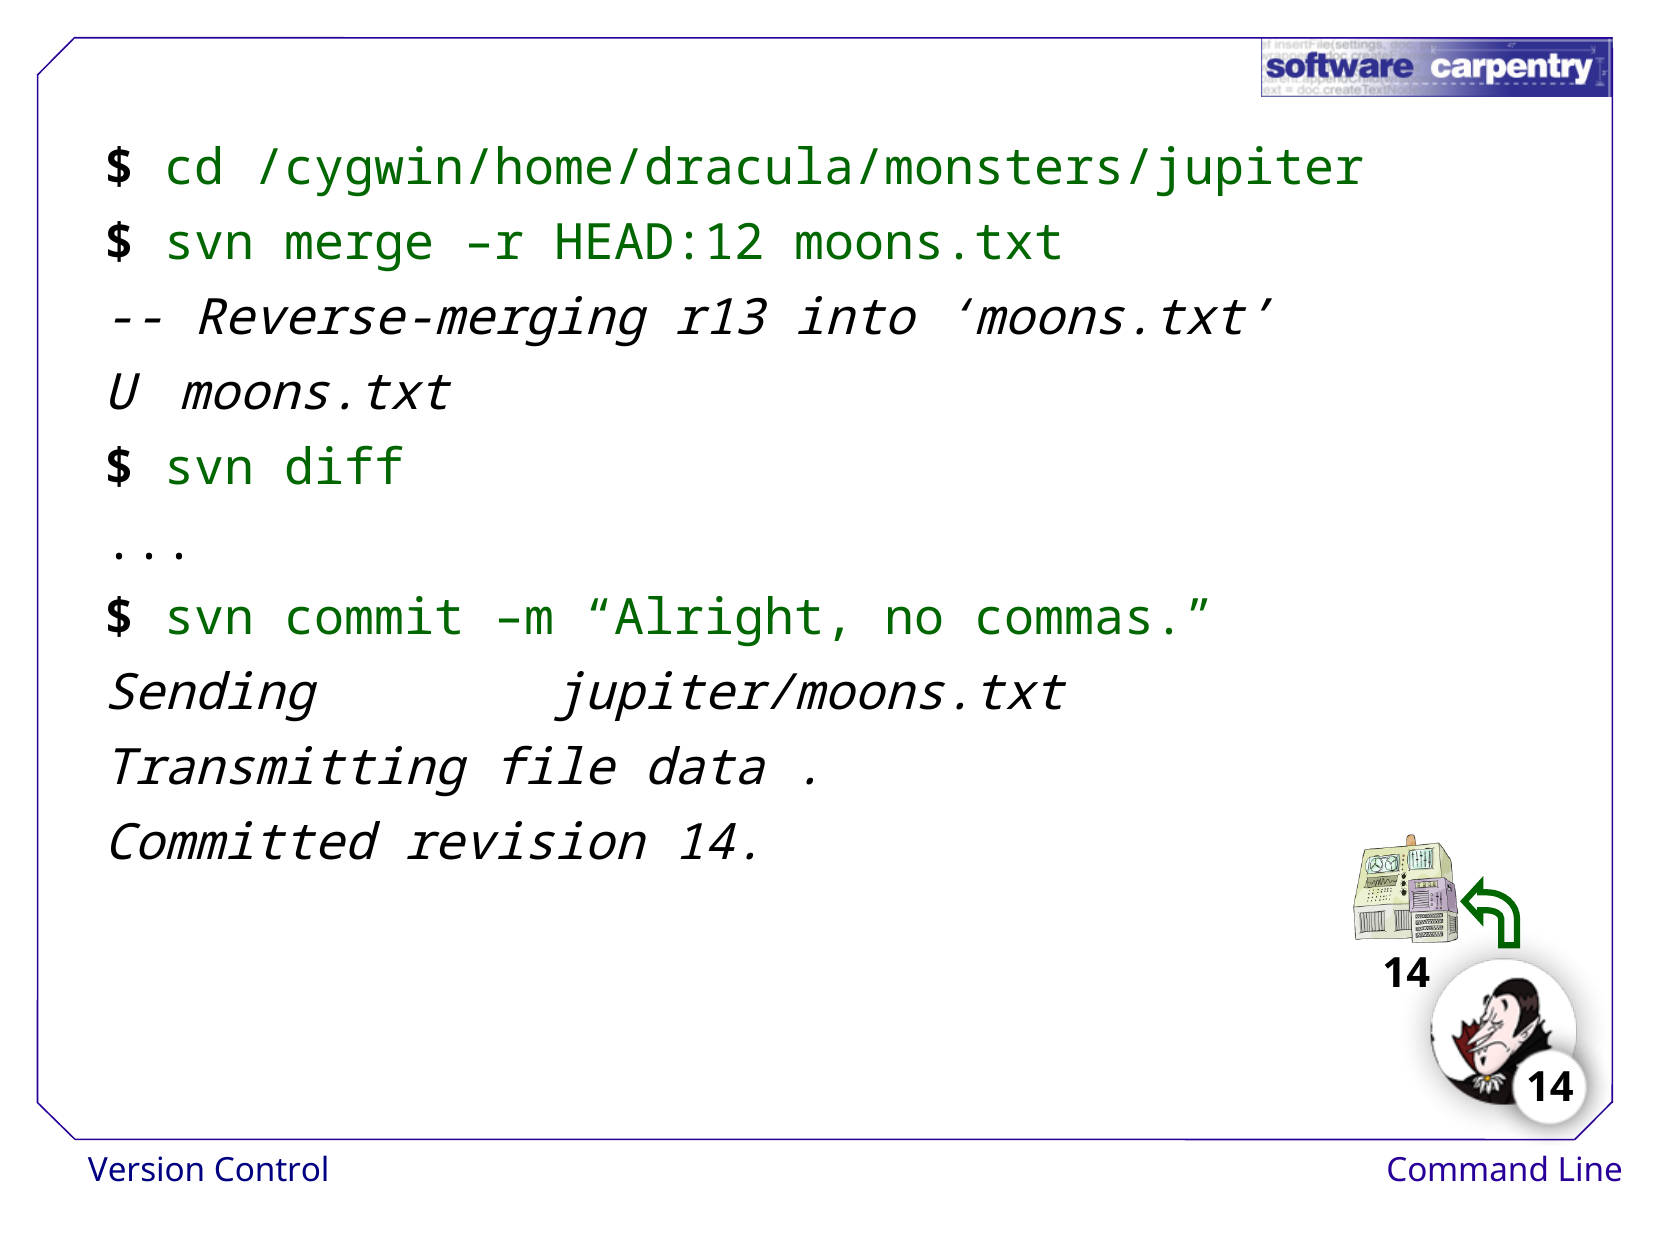

$ cd /cygwin/home/dracula/monsters/jupiter
$ svn merge –r HEAD:12 moons.txt
-- Reverse-merging r13 into ‘moons.txt’
U	moons.txt
$ svn diff
...
$ svn commit –m “Alright, no commas.”
Sending jupiter/moons.txt
Transmitting file data .
Committed revision 14.
14
14